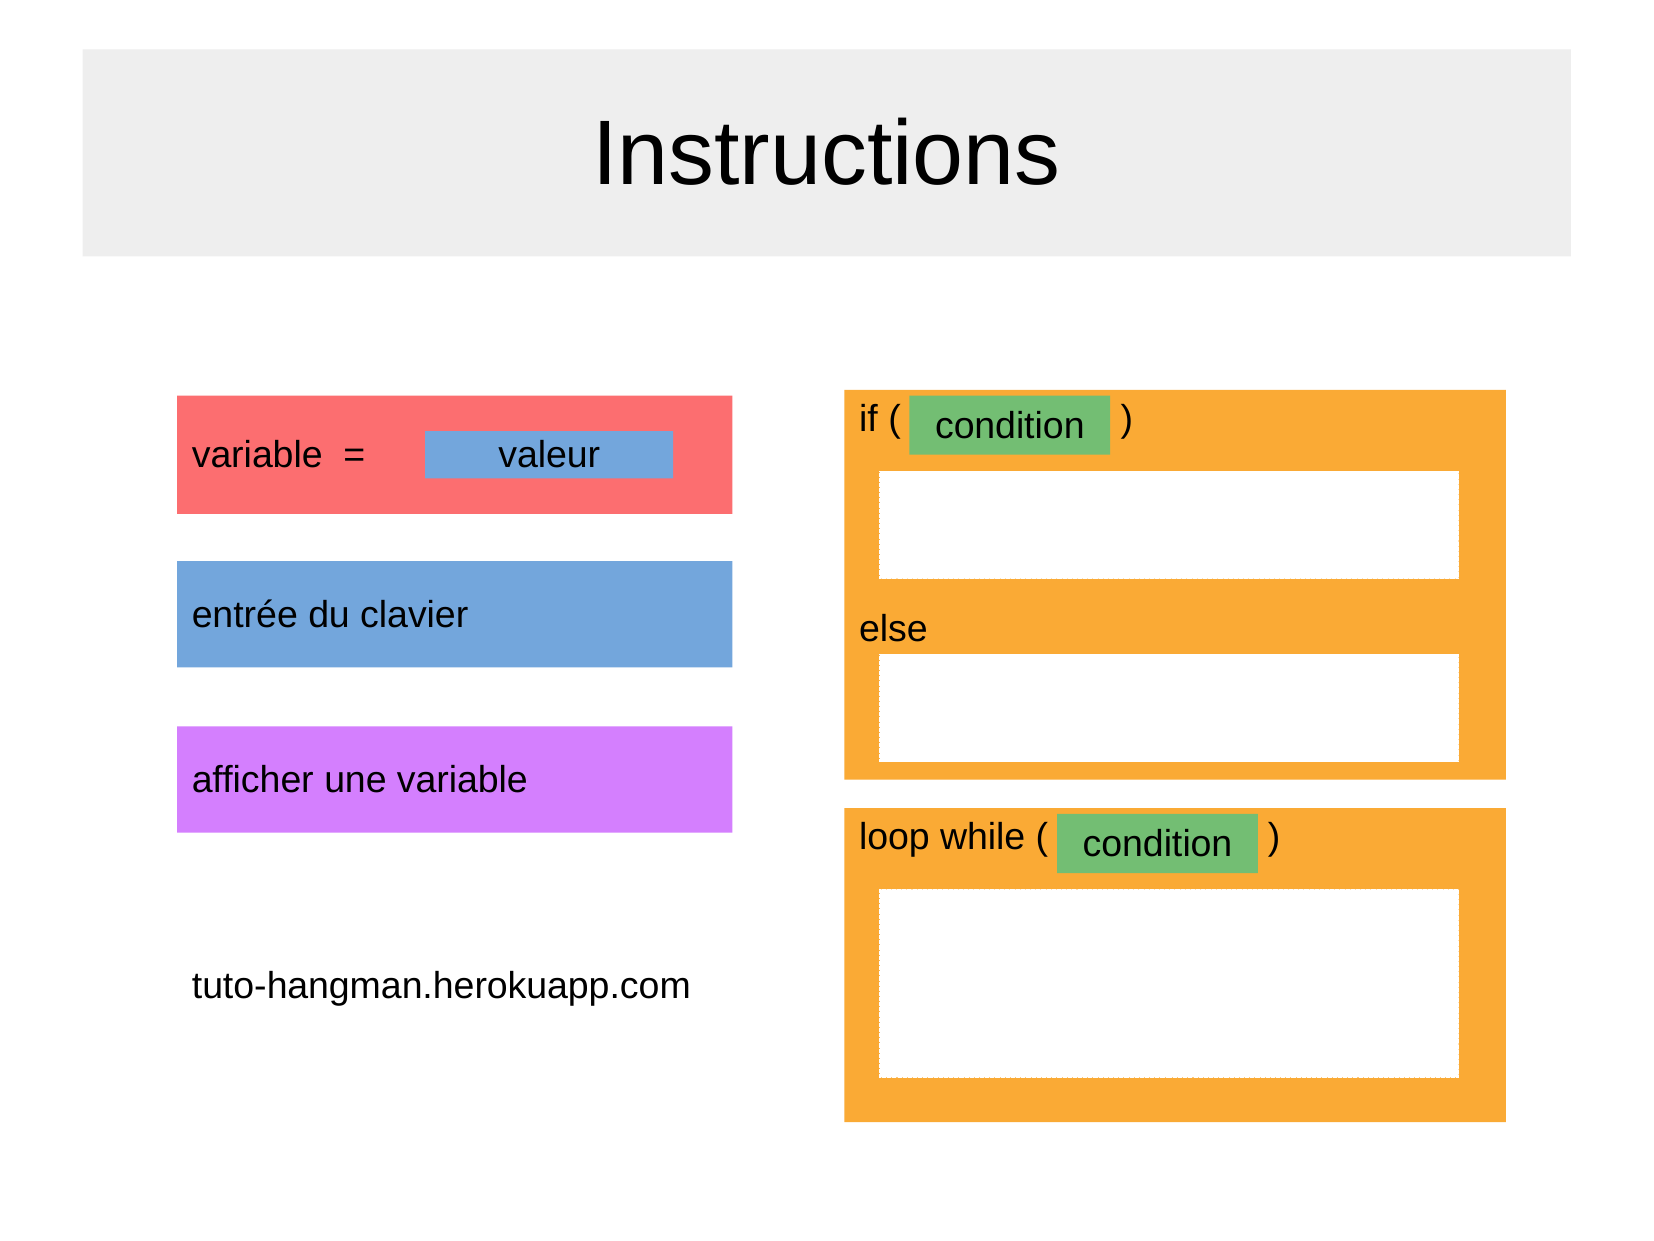

# Instructions
if ( )
else
variable =
condition
valeur
entrée du clavier
afficher une variable
loop while ( )
condition
tuto-hangman.herokuapp.com